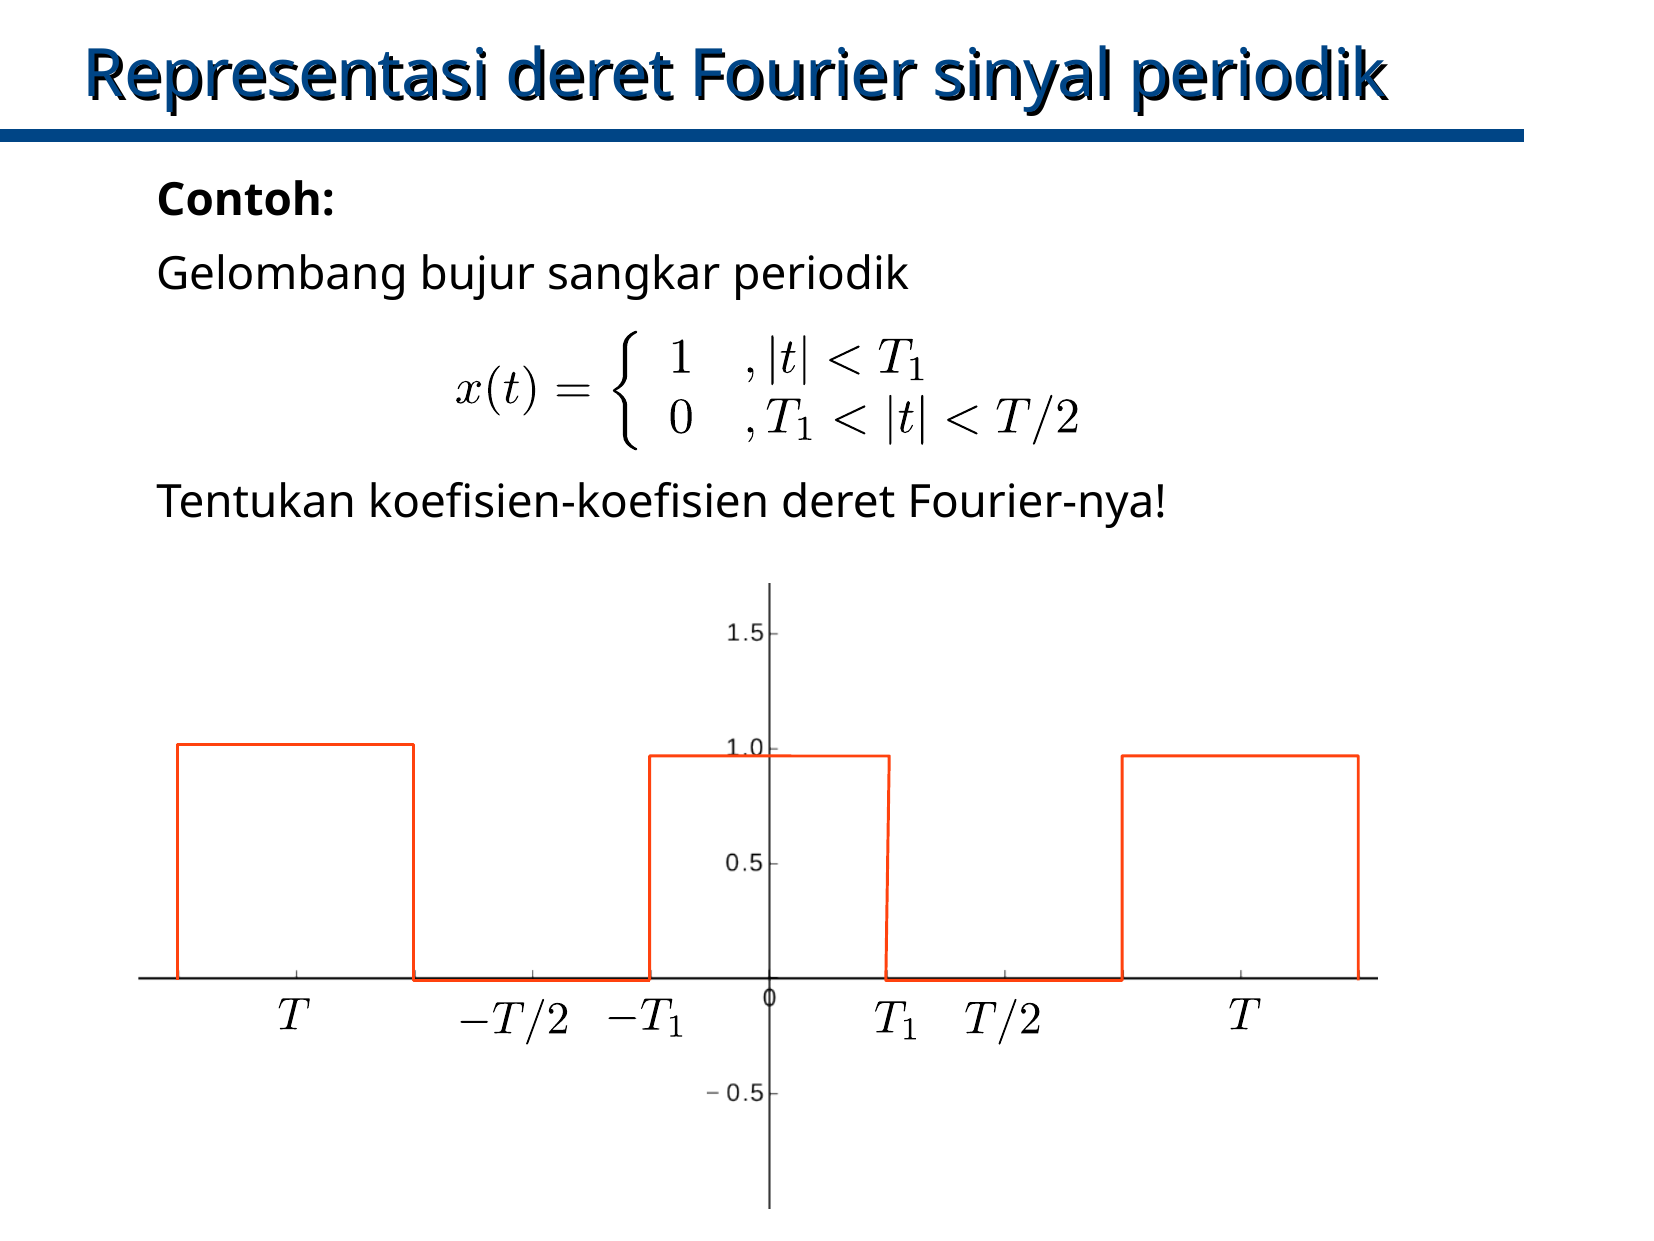

Representasi deret Fourier sinyal periodik
Contoh:
Gelombang bujur sangkar periodik
Tentukan koefisien-koefisien deret Fourier-nya!